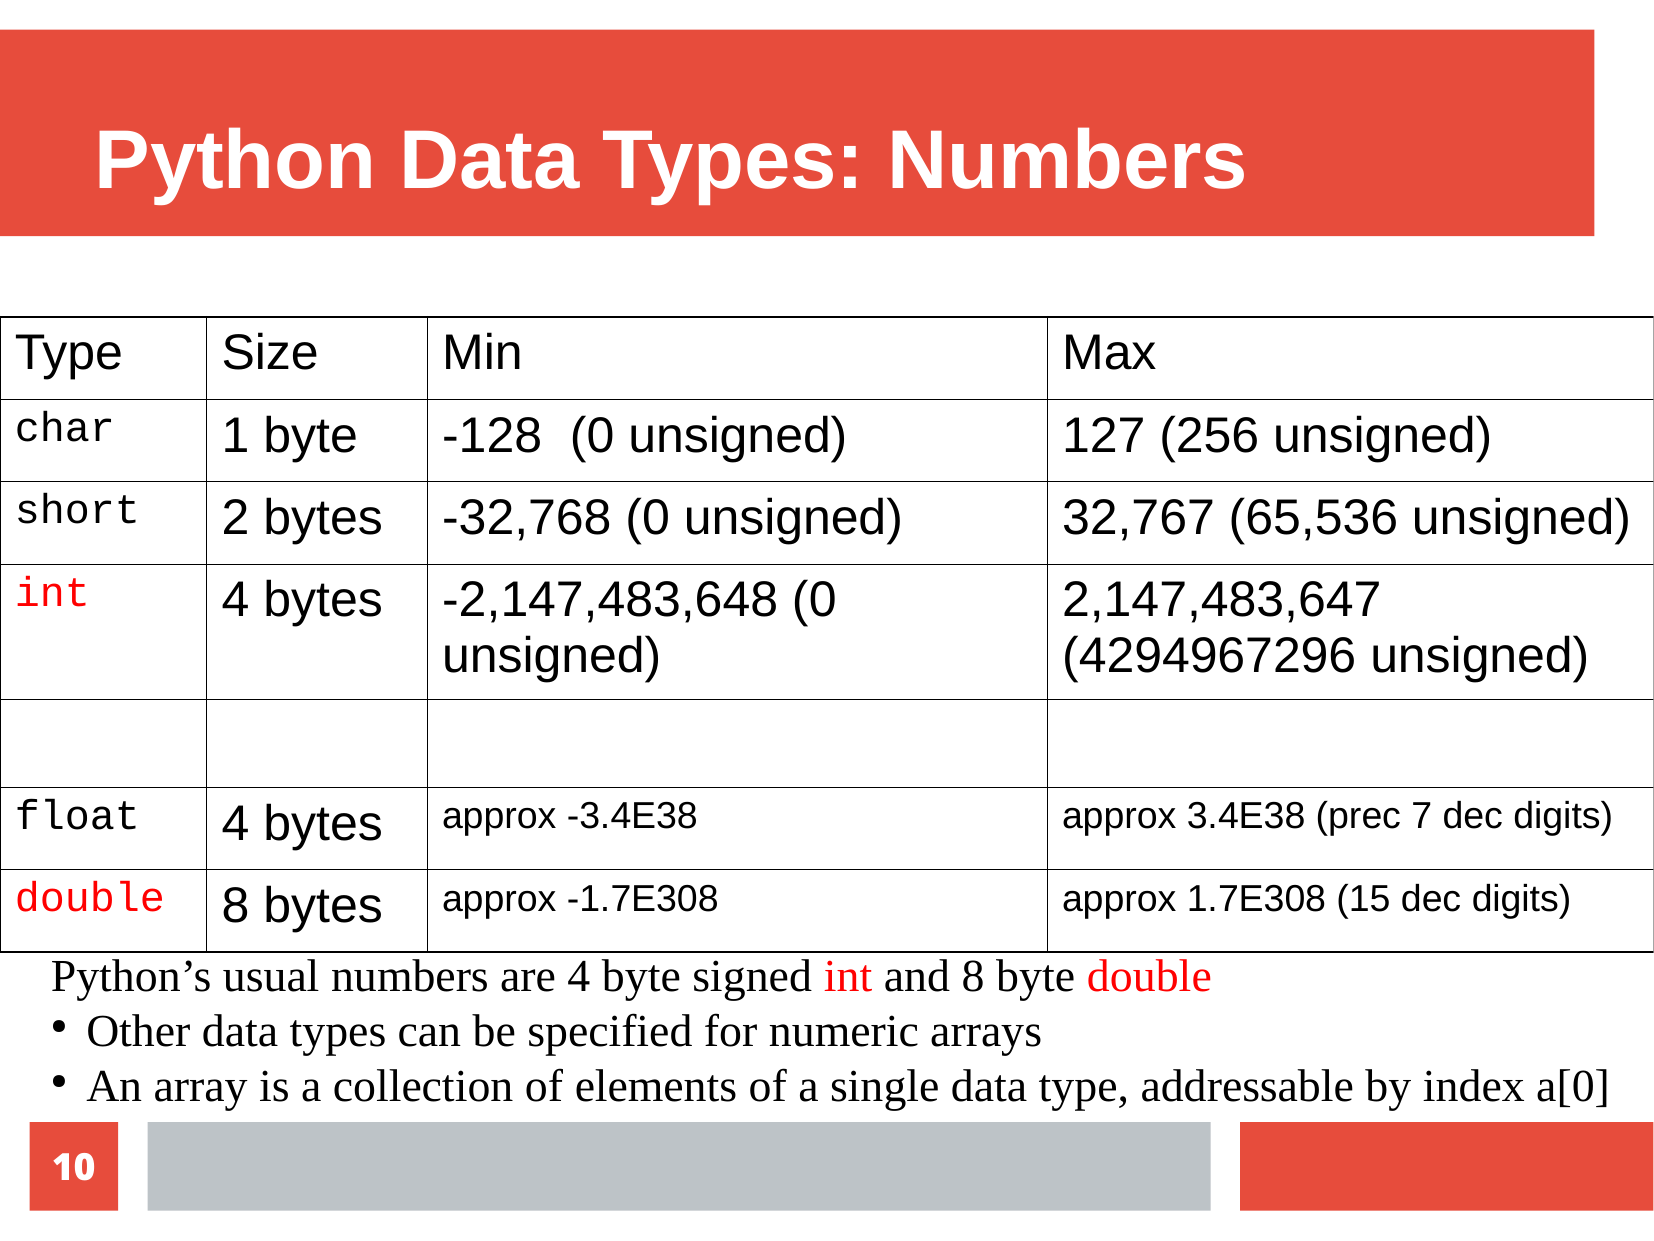

# Python Data Types: Numbers
| Type | Size | Min | Max |
| --- | --- | --- | --- |
| char | 1 byte | -128 (0 unsigned) | 127 (256 unsigned) |
| short | 2 bytes | -32,768 (0 unsigned) | 32,767 (65,536 unsigned) |
| int | 4 bytes | -2,147,483,648 (0 unsigned) | 2,147,483,647 (4294967296 unsigned) |
| | | | |
| float | 4 bytes | approx -3.4E38 | approx 3.4E38 (prec 7 dec digits) |
| double | 8 bytes | approx -1.7E308 | approx 1.7E308 (15 dec digits) |
Python’s usual numbers are 4 byte signed int and 8 byte double
Other data types can be specified for numeric arrays
An array is a collection of elements of a single data type, addressable by index a[0]
10